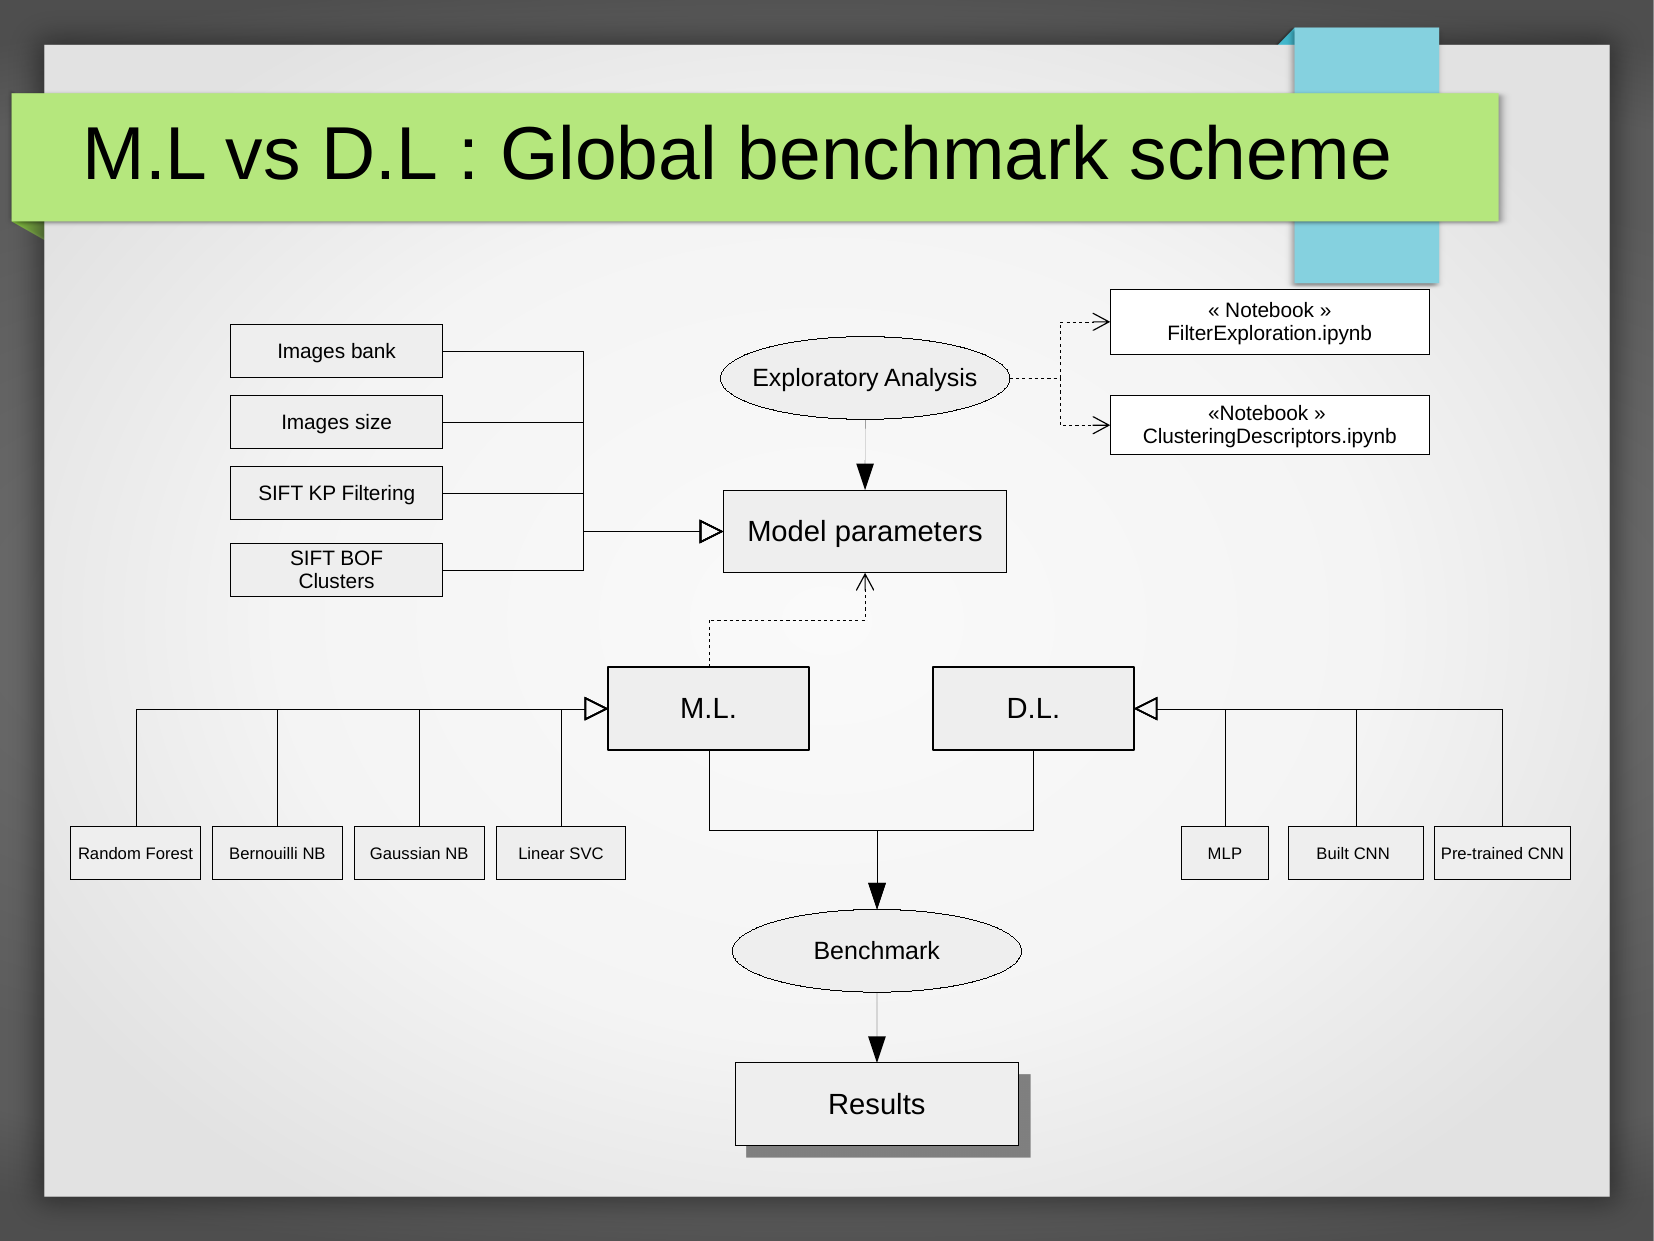

# M.L vs D.L : Global benchmark scheme
« Notebook »
FilterExploration.ipynb
Images bank
Exploratory Analysis
Images size
«Notebook »
ClusteringDescriptors.ipynb
SIFT KP Filtering
Model parameters
SIFT BOF
Clusters
M.L.
D.L.
Random Forest
Bernouilli NB
Gaussian NB
Linear SVC
MLP
Built CNN
Pre-trained CNN
Benchmark
Results